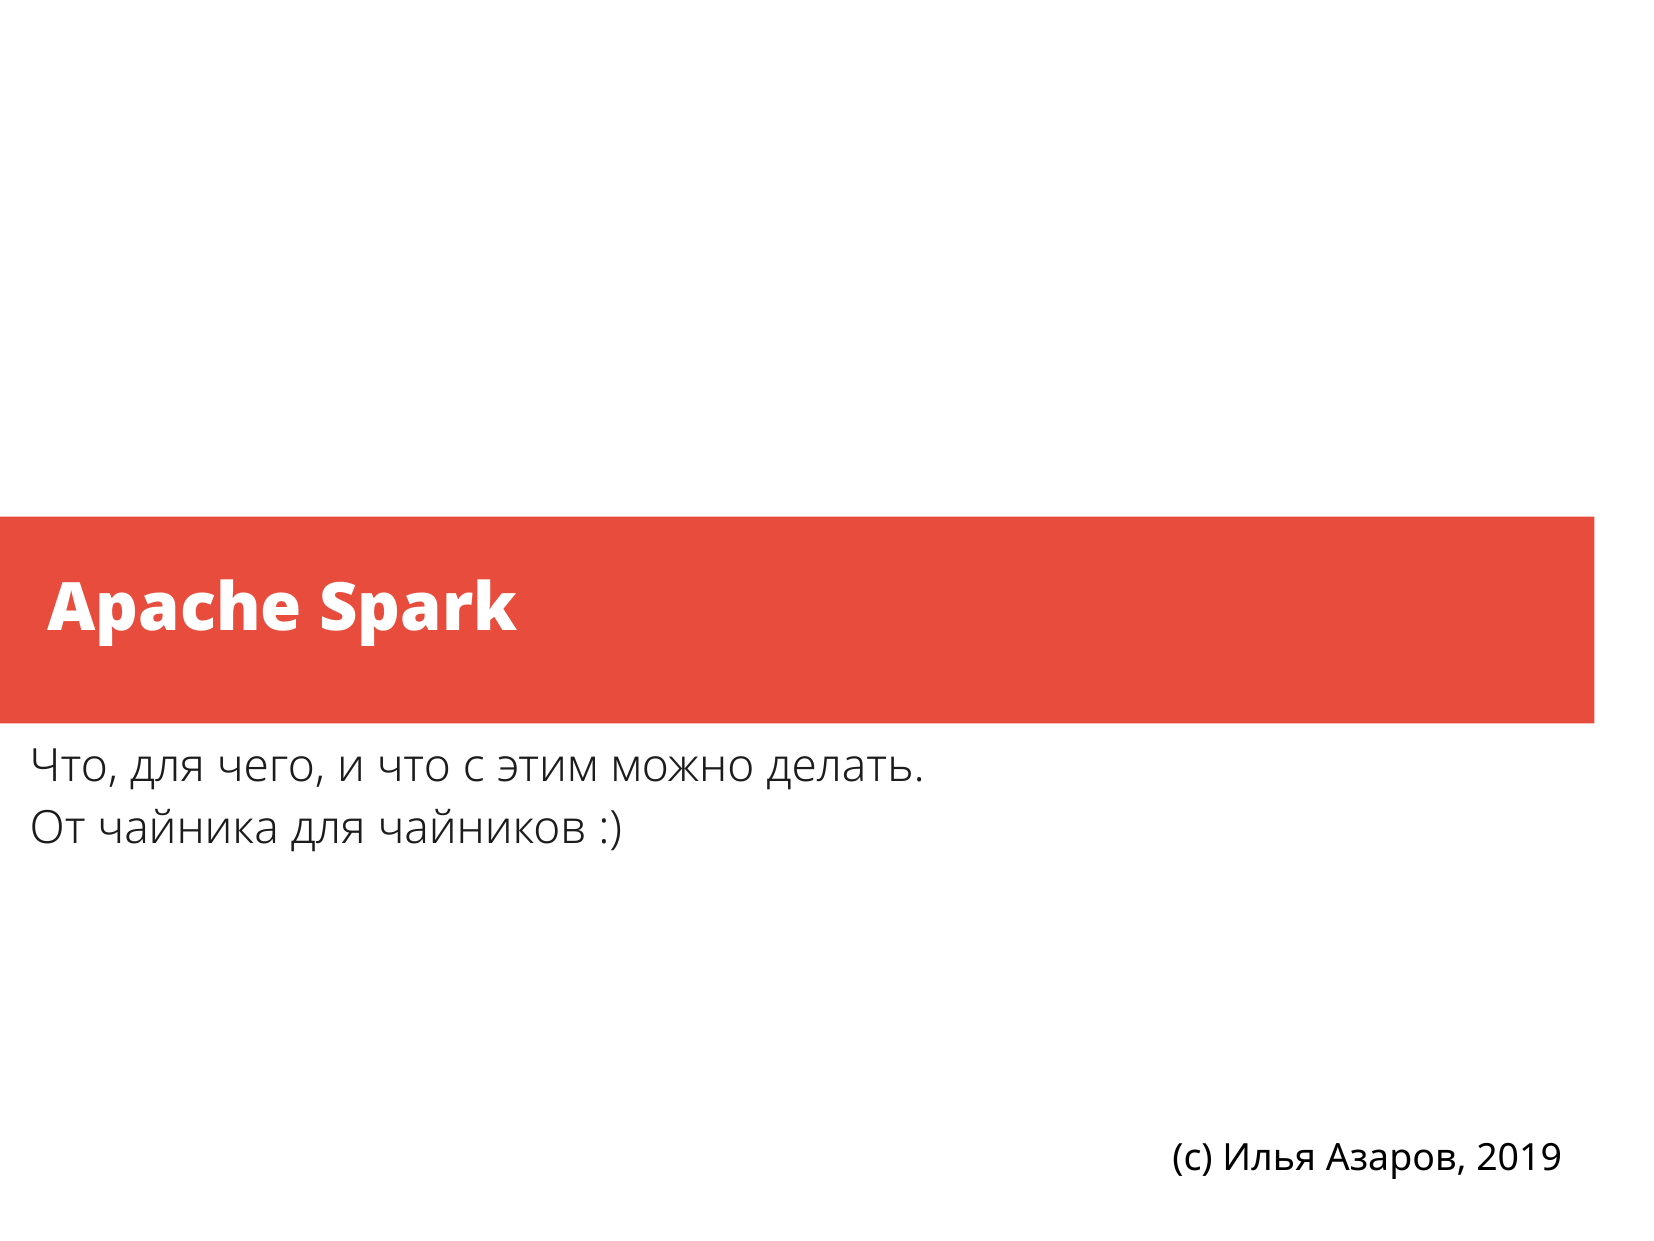

# Apache Spark
Что, для чего, и что с этим можно делать.
От чайника для чайников :)
(с) Илья Азаров, 2019